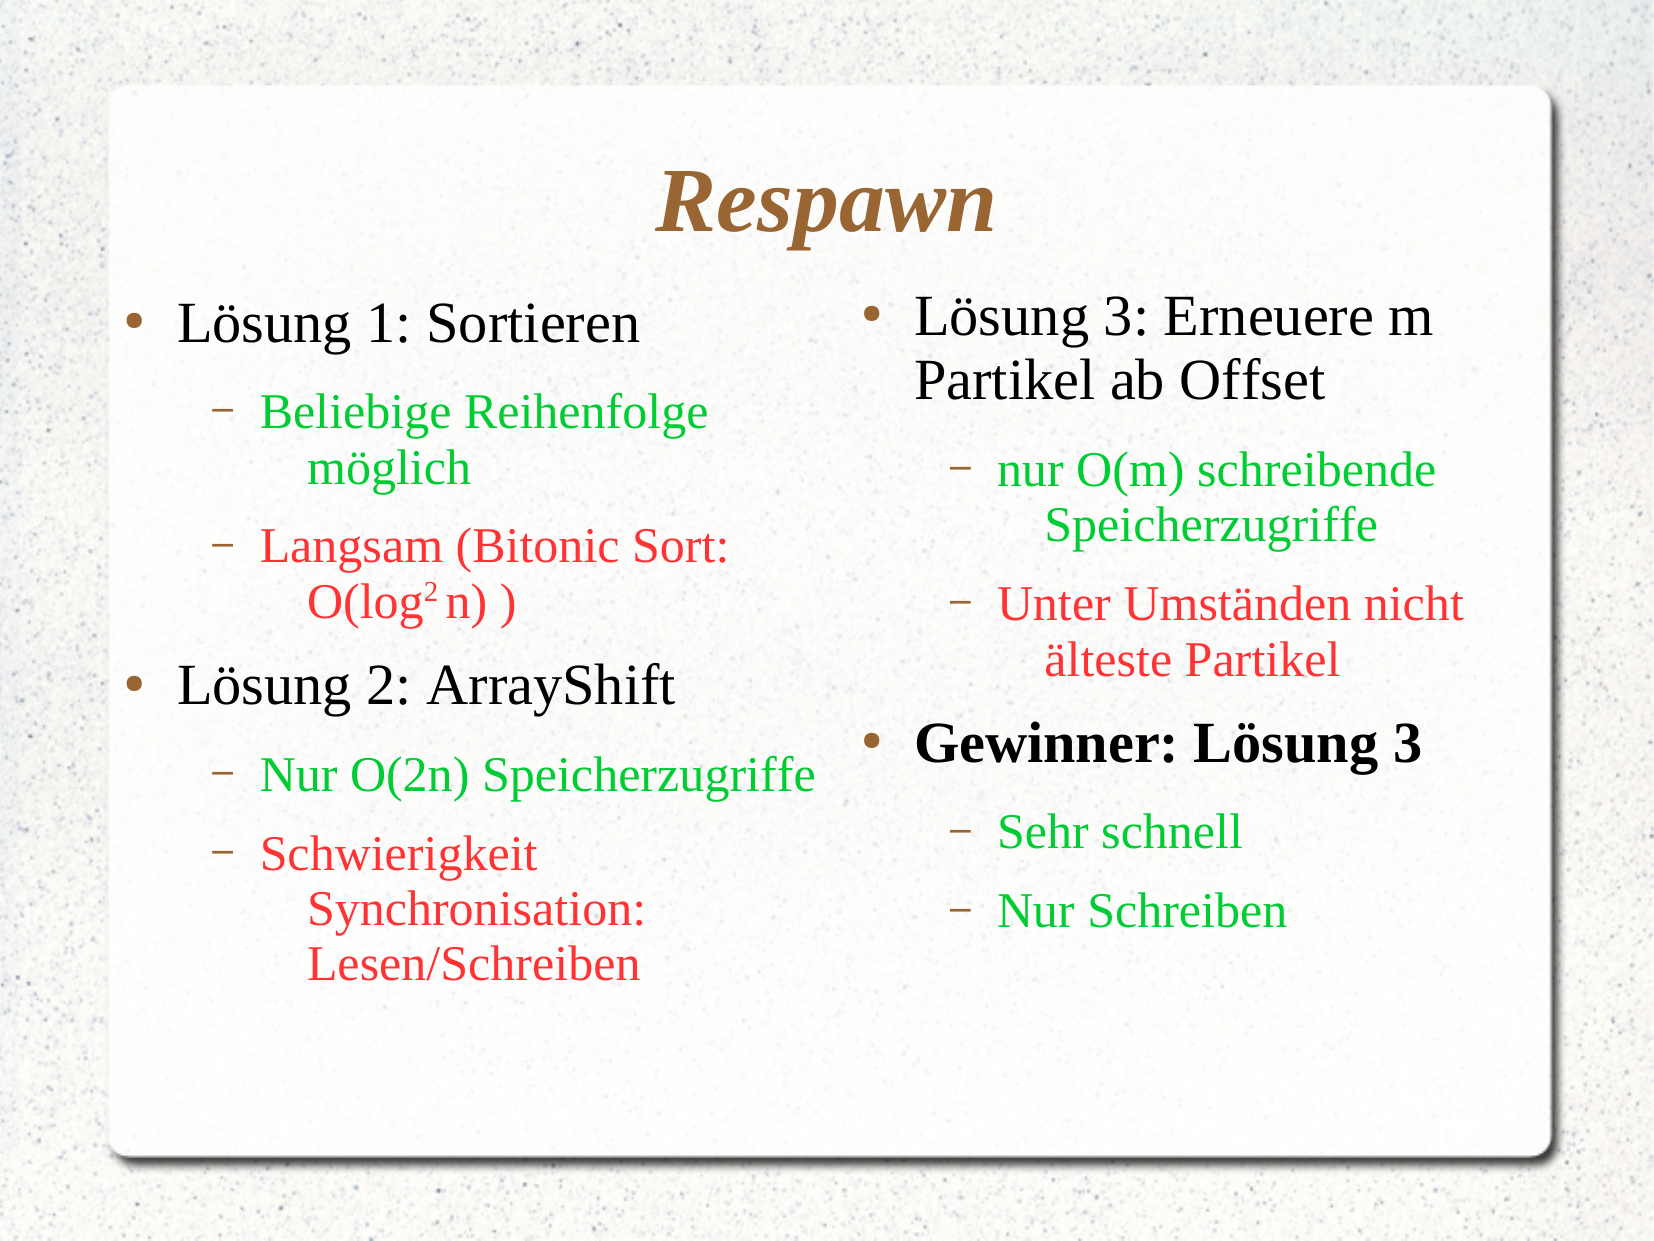

# Respawn
Lösung 3: Erneuere m Partikel ab Offset
nur O(m) schreibende Speicherzugriffe
Unter Umständen nicht älteste Partikel
Gewinner: Lösung 3
Sehr schnell
Nur Schreiben
Lösung 1: Sortieren
Beliebige Reihenfolge möglich
Langsam (Bitonic Sort: O(log2 n) )
Lösung 2: ArrayShift
Nur O(2n) Speicherzugriffe
Schwierigkeit Synchronisation: Lesen/Schreiben